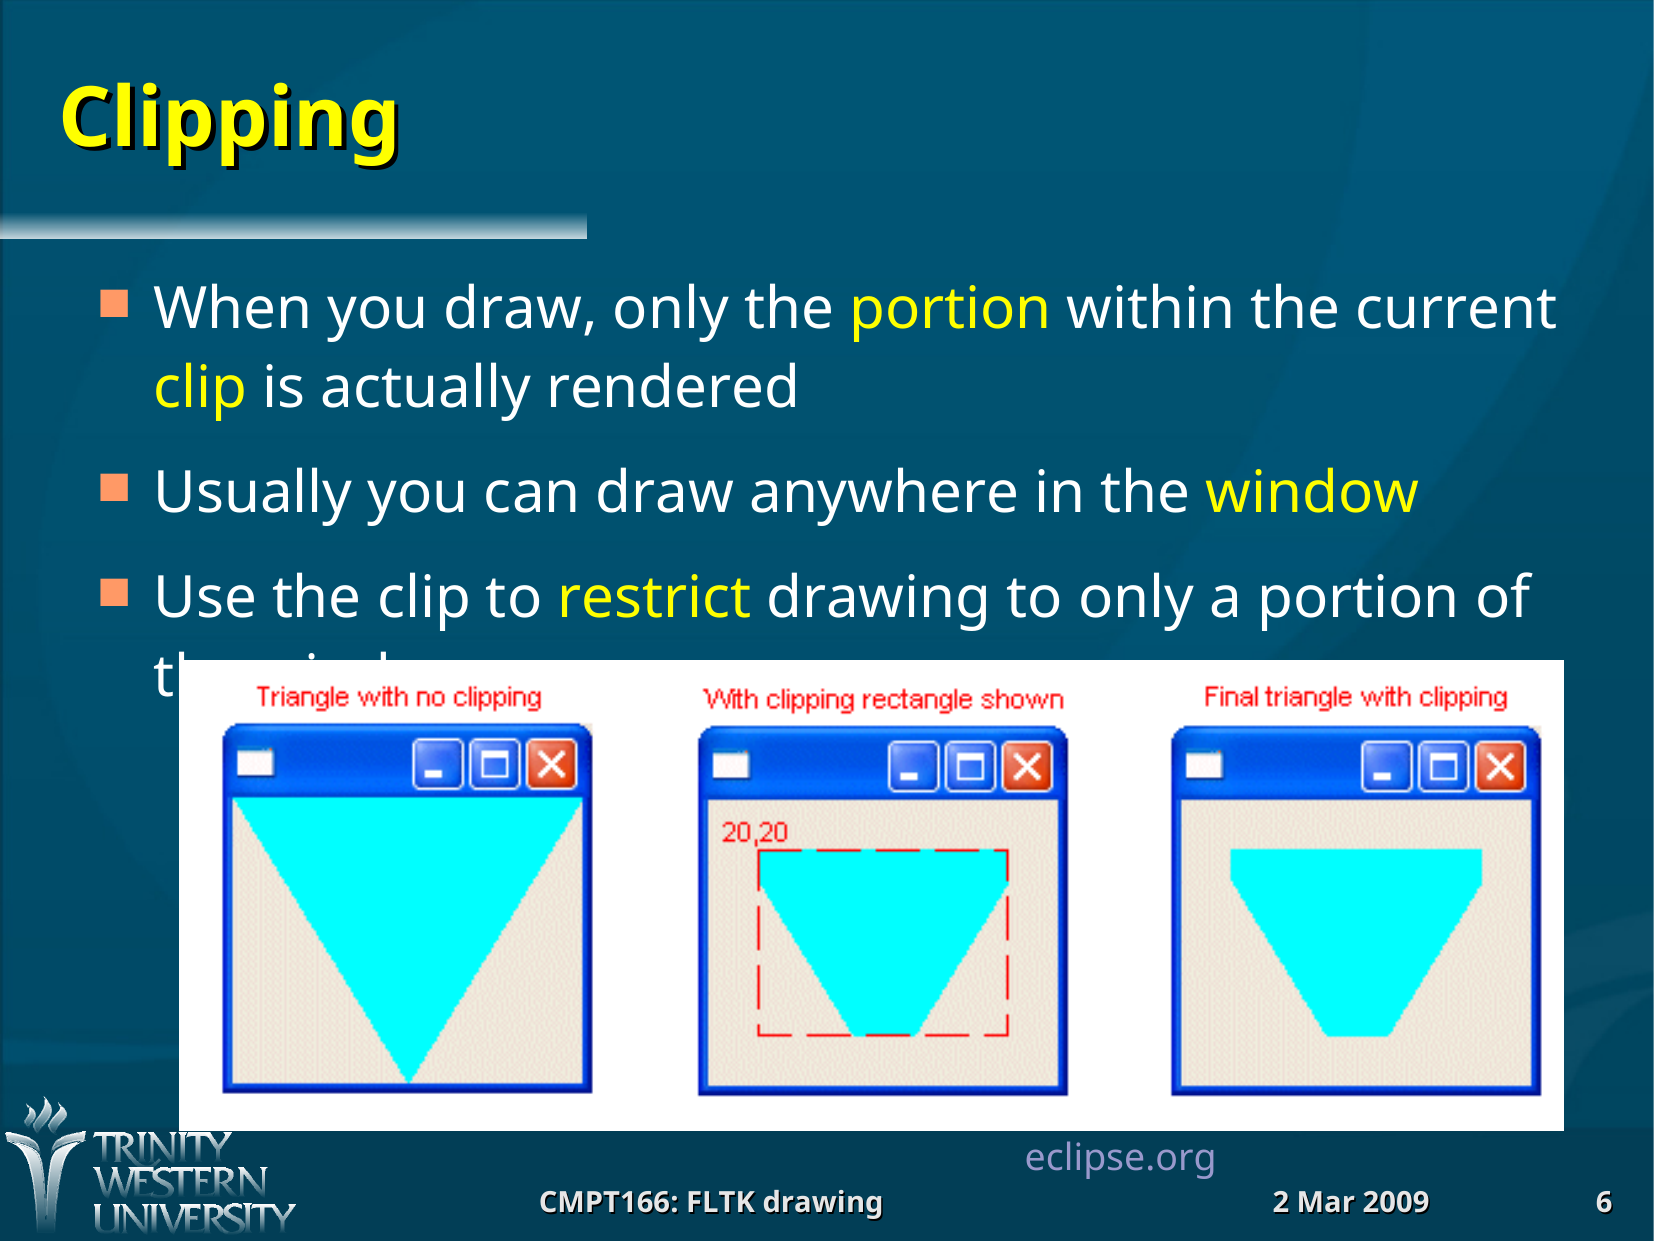

# Clipping
When you draw, only the portion within the current clip is actually rendered
Usually you can draw anywhere in the window
Use the clip to restrict drawing to only a portion of the window
eclipse.org
CMPT166: FLTK drawing
2 Mar 2009
6